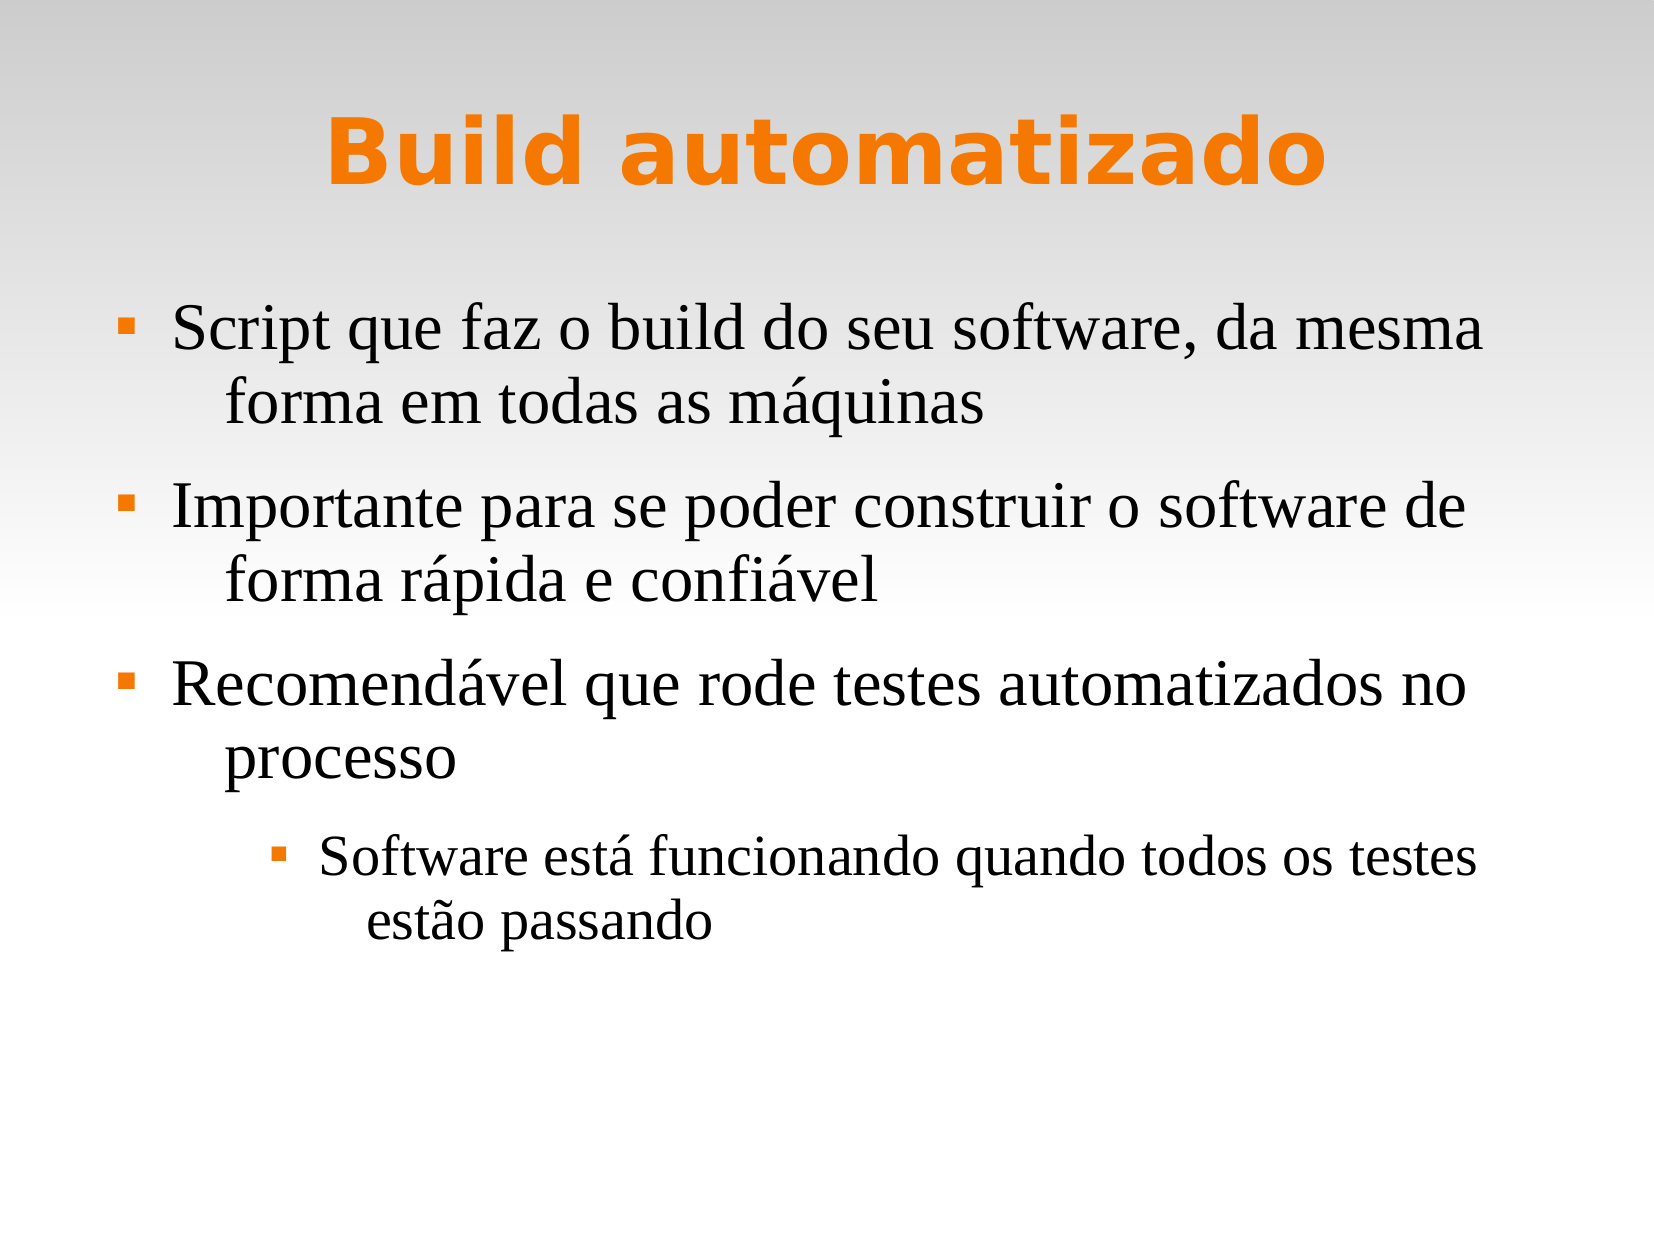

# Build automatizado
Script que faz o build do seu software, da mesma forma em todas as máquinas
Importante para se poder construir o software de forma rápida e confiável
Recomendável que rode testes automatizados no processo
Software está funcionando quando todos os testes estão passando